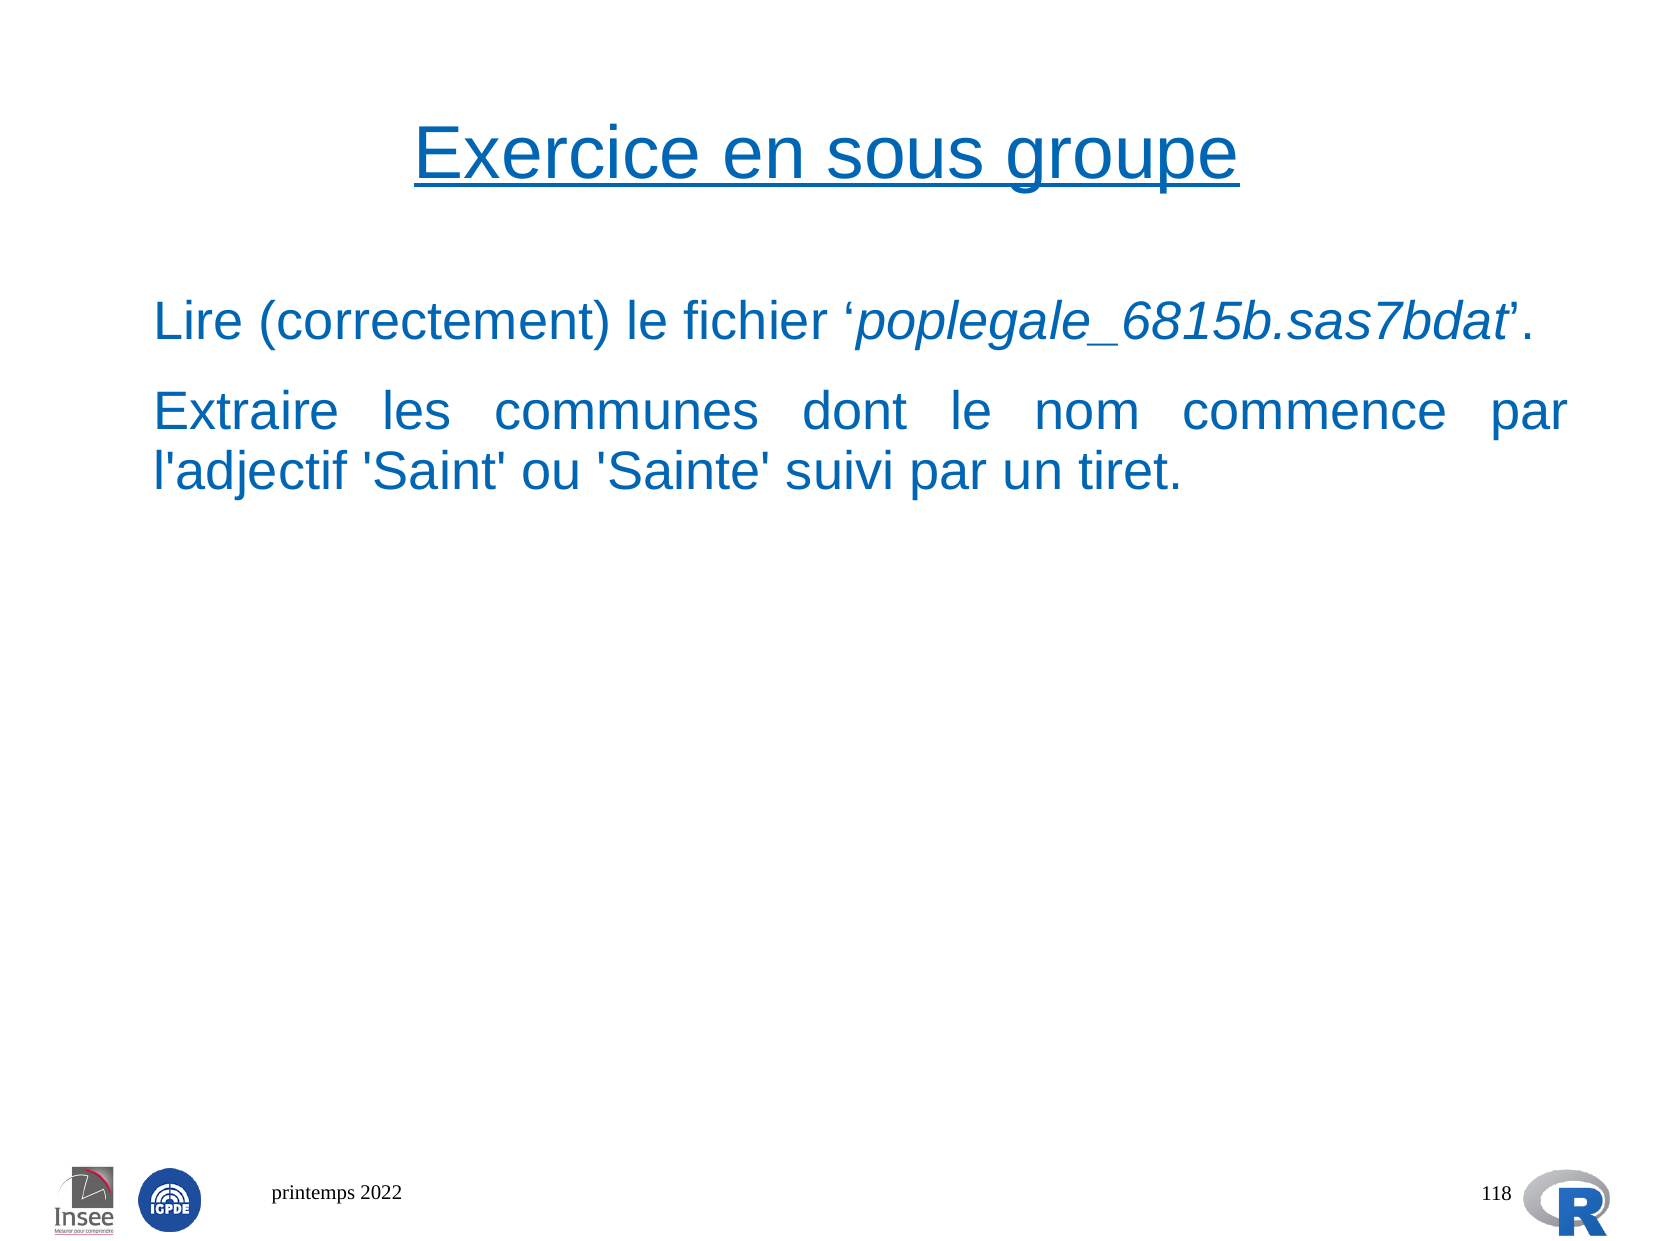

# Exercice en sous groupe
Lire (correctement) le fichier ‘poplegale_6815b.sas7bdat’.
Extraire les communes dont le nom commence par l'adjectif 'Saint' ou 'Sainte' suivi par un tiret.
printemps 2022
118